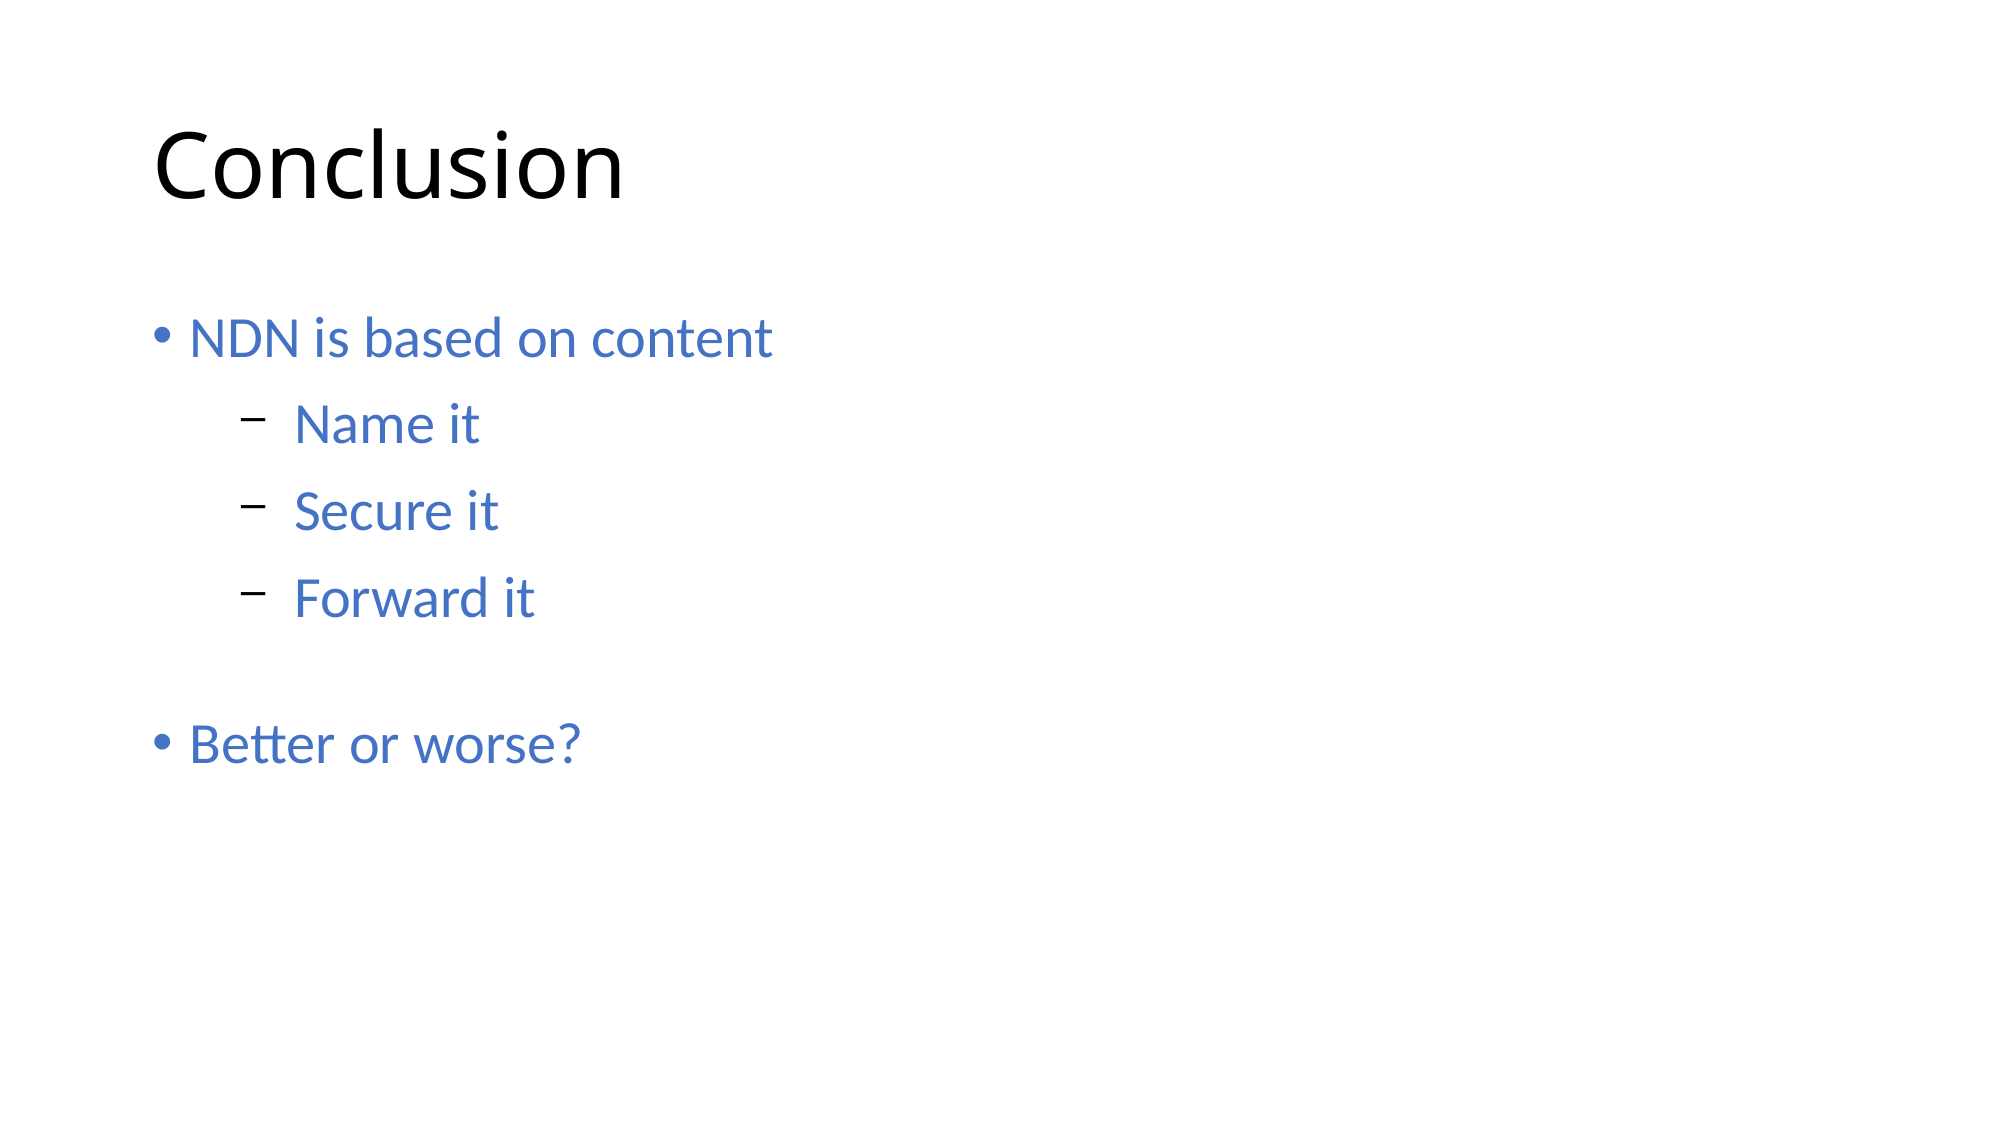

# Conclusion
NDN is based on content
Name it
Secure it
Forward it
Better or worse?